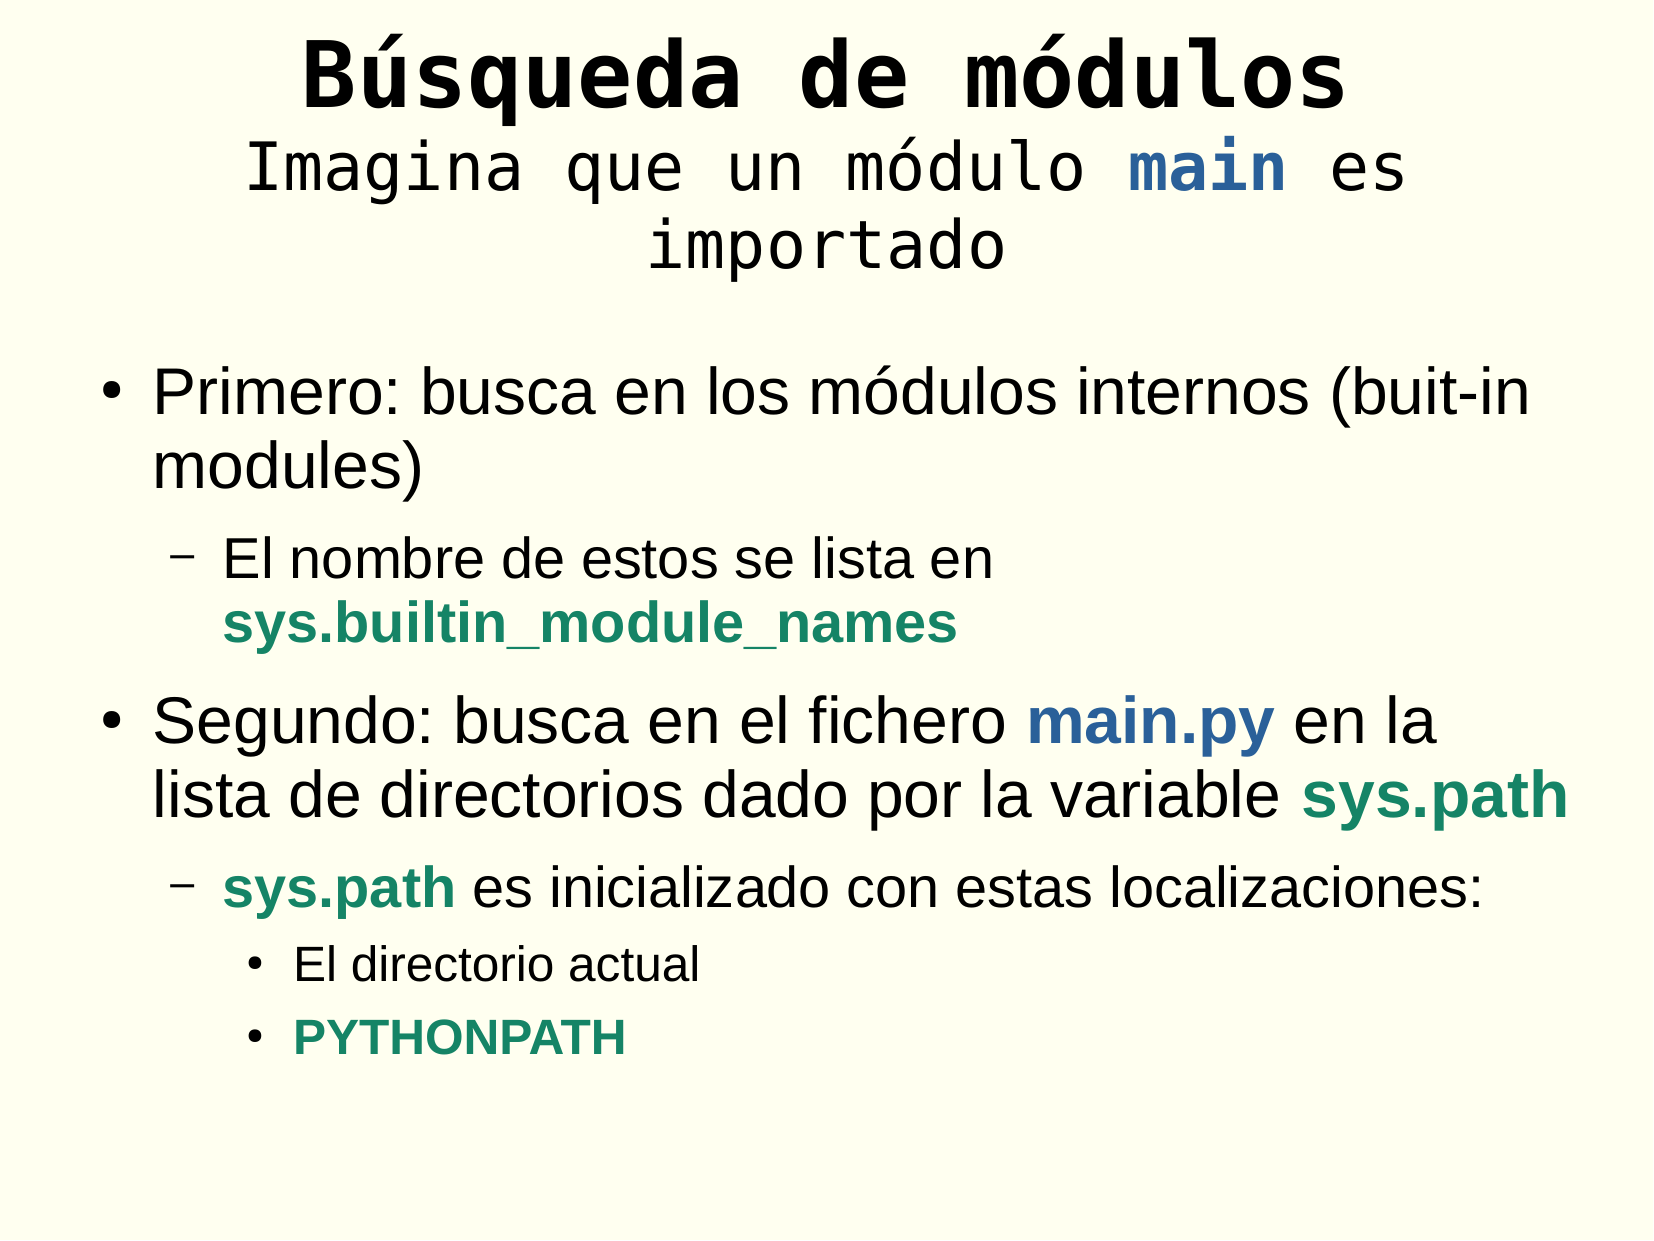

# Búsqueda de módulos Imagina que un módulo main es importado
Primero: busca en los módulos internos (buit-in modules)
El nombre de estos se lista en sys.builtin_module_names
Segundo: busca en el fichero main.py en la lista de directorios dado por la variable sys.path
sys.path es inicializado con estas localizaciones:
El directorio actual
PYTHONPATH